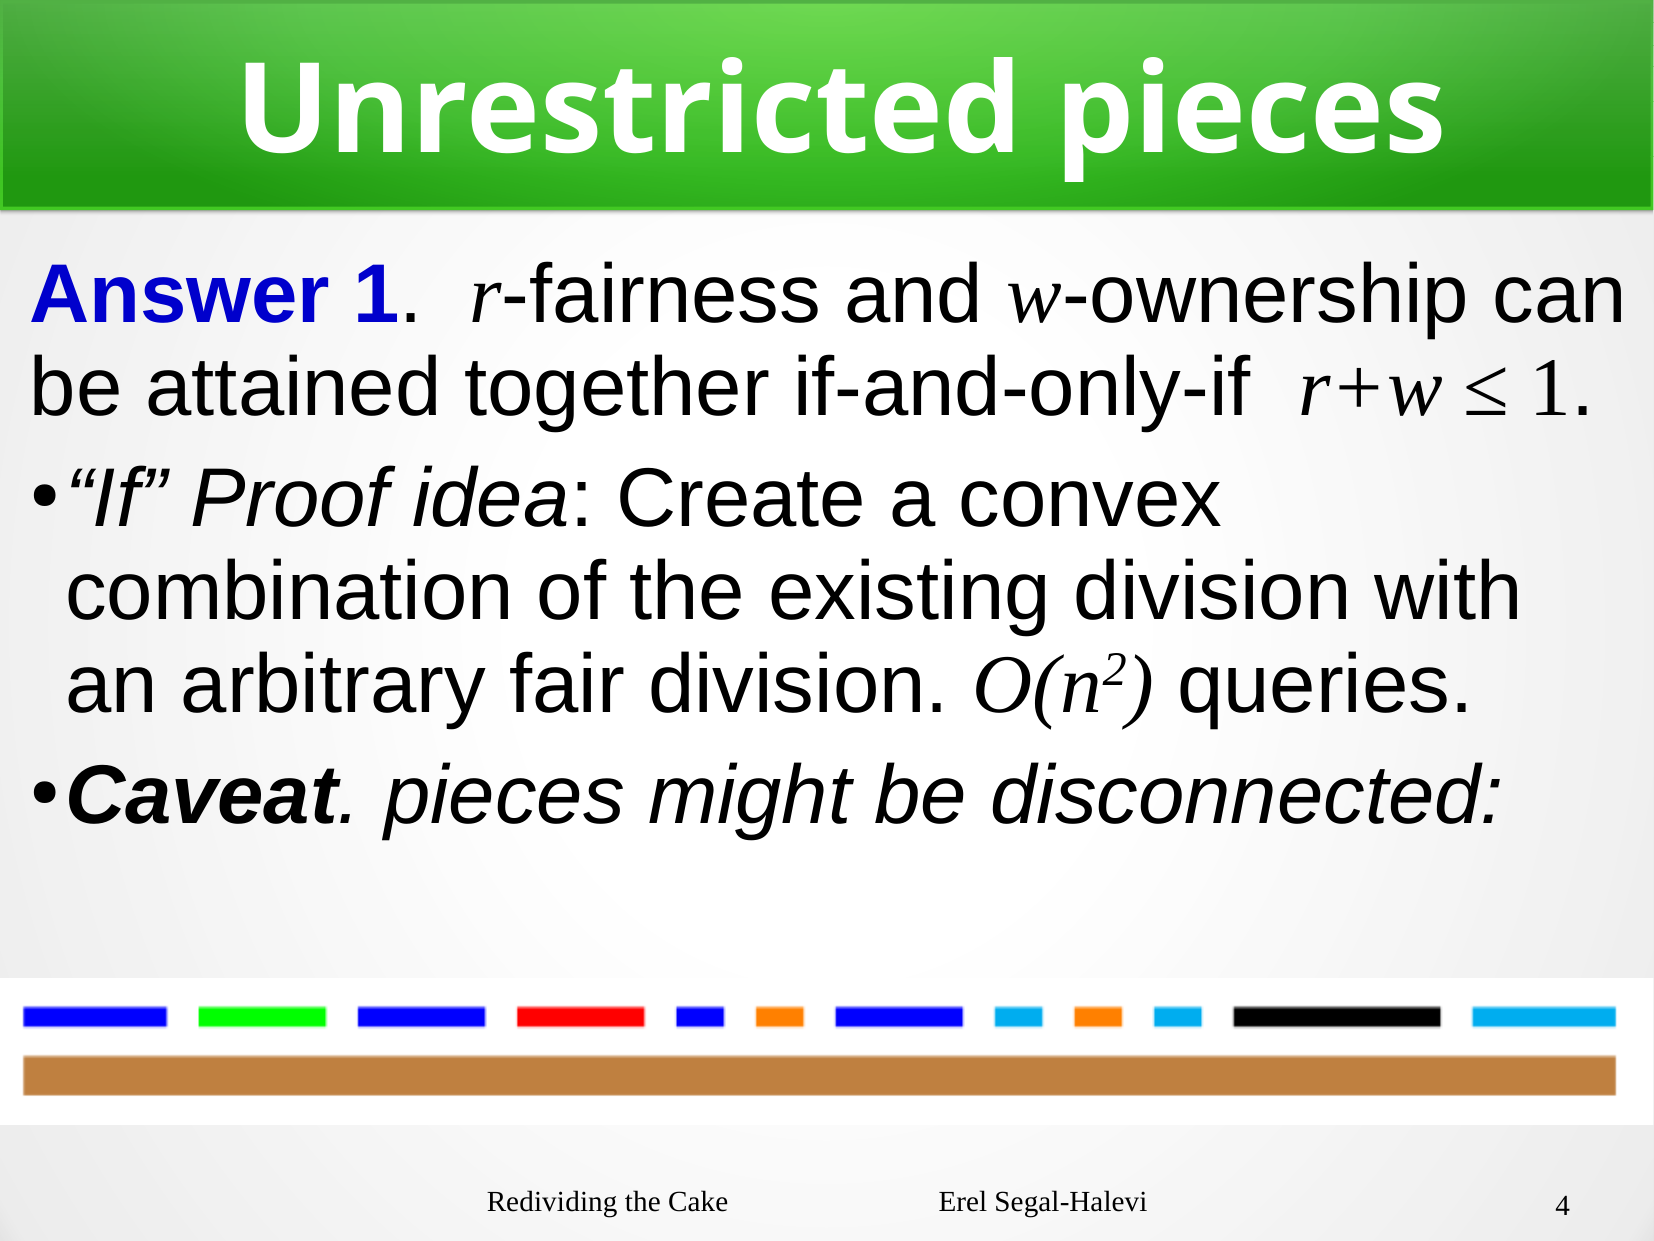

# Unrestricted pieces
Answer 1. r-fairness and w-ownership can be attained together if-and-only-if r+w ≤ 1.
“If” Proof idea: Create a convex combination of the existing division with an arbitrary fair division. O(n2) queries.
Caveat. pieces might be disconnected:
Redividing the Cake Erel Segal-Halevi
4